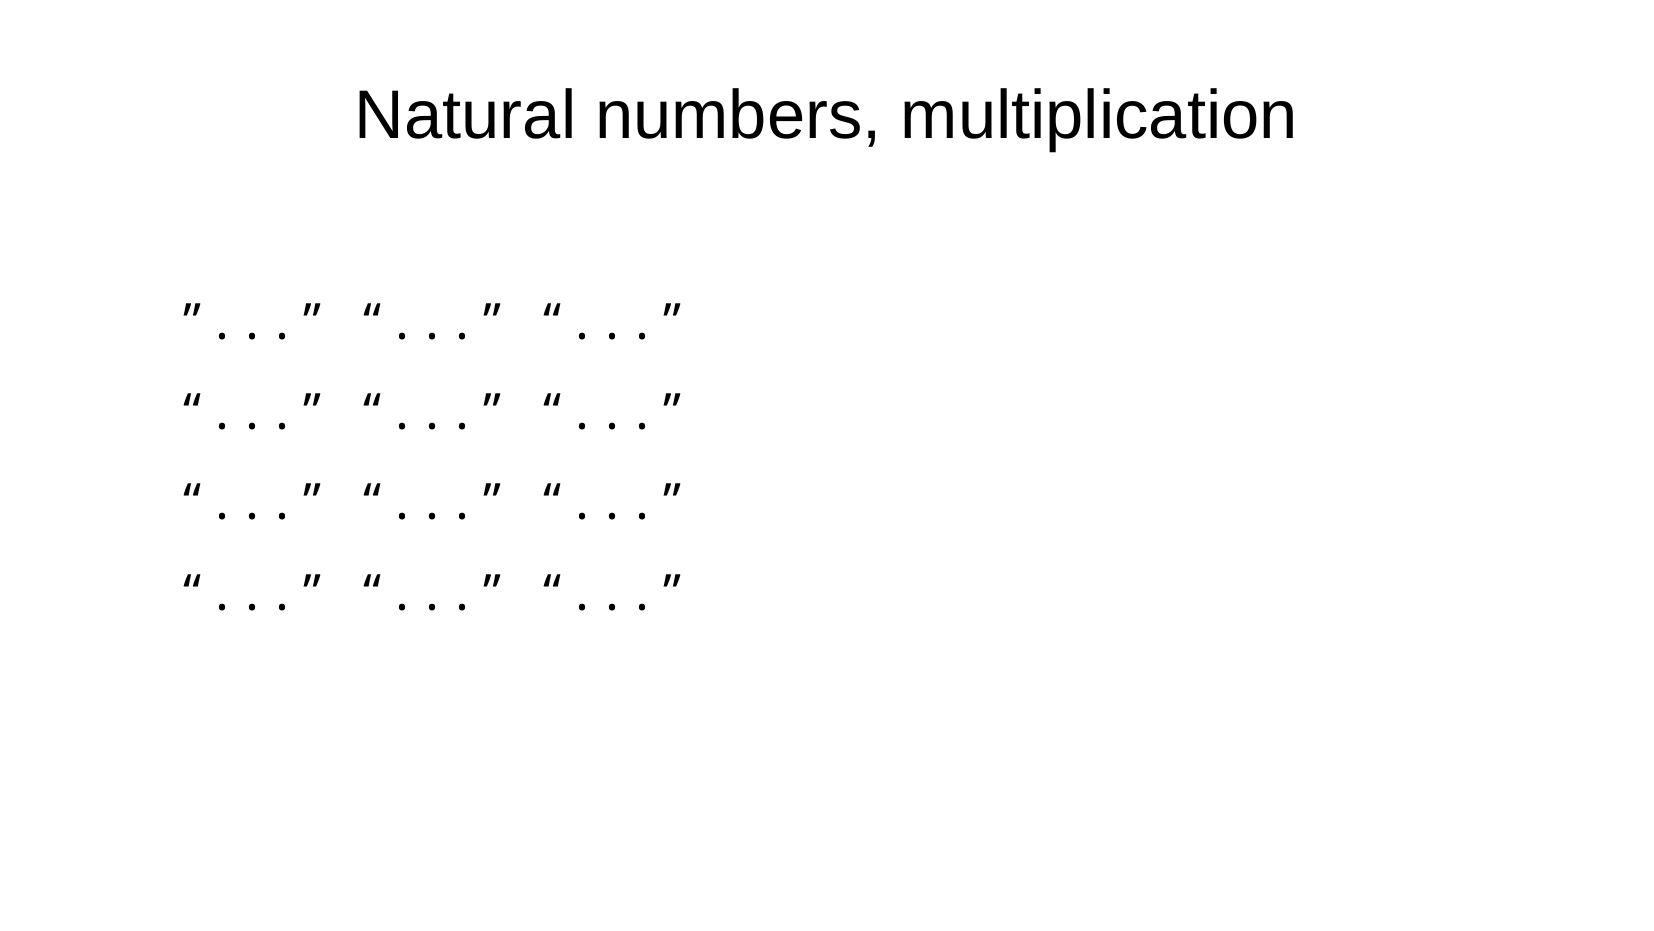

# Natural numbers, multiplication
(”...” “...” “...”
 “...” “...” “...”
 “...” “...” “...”
 “...” “...” “...”)